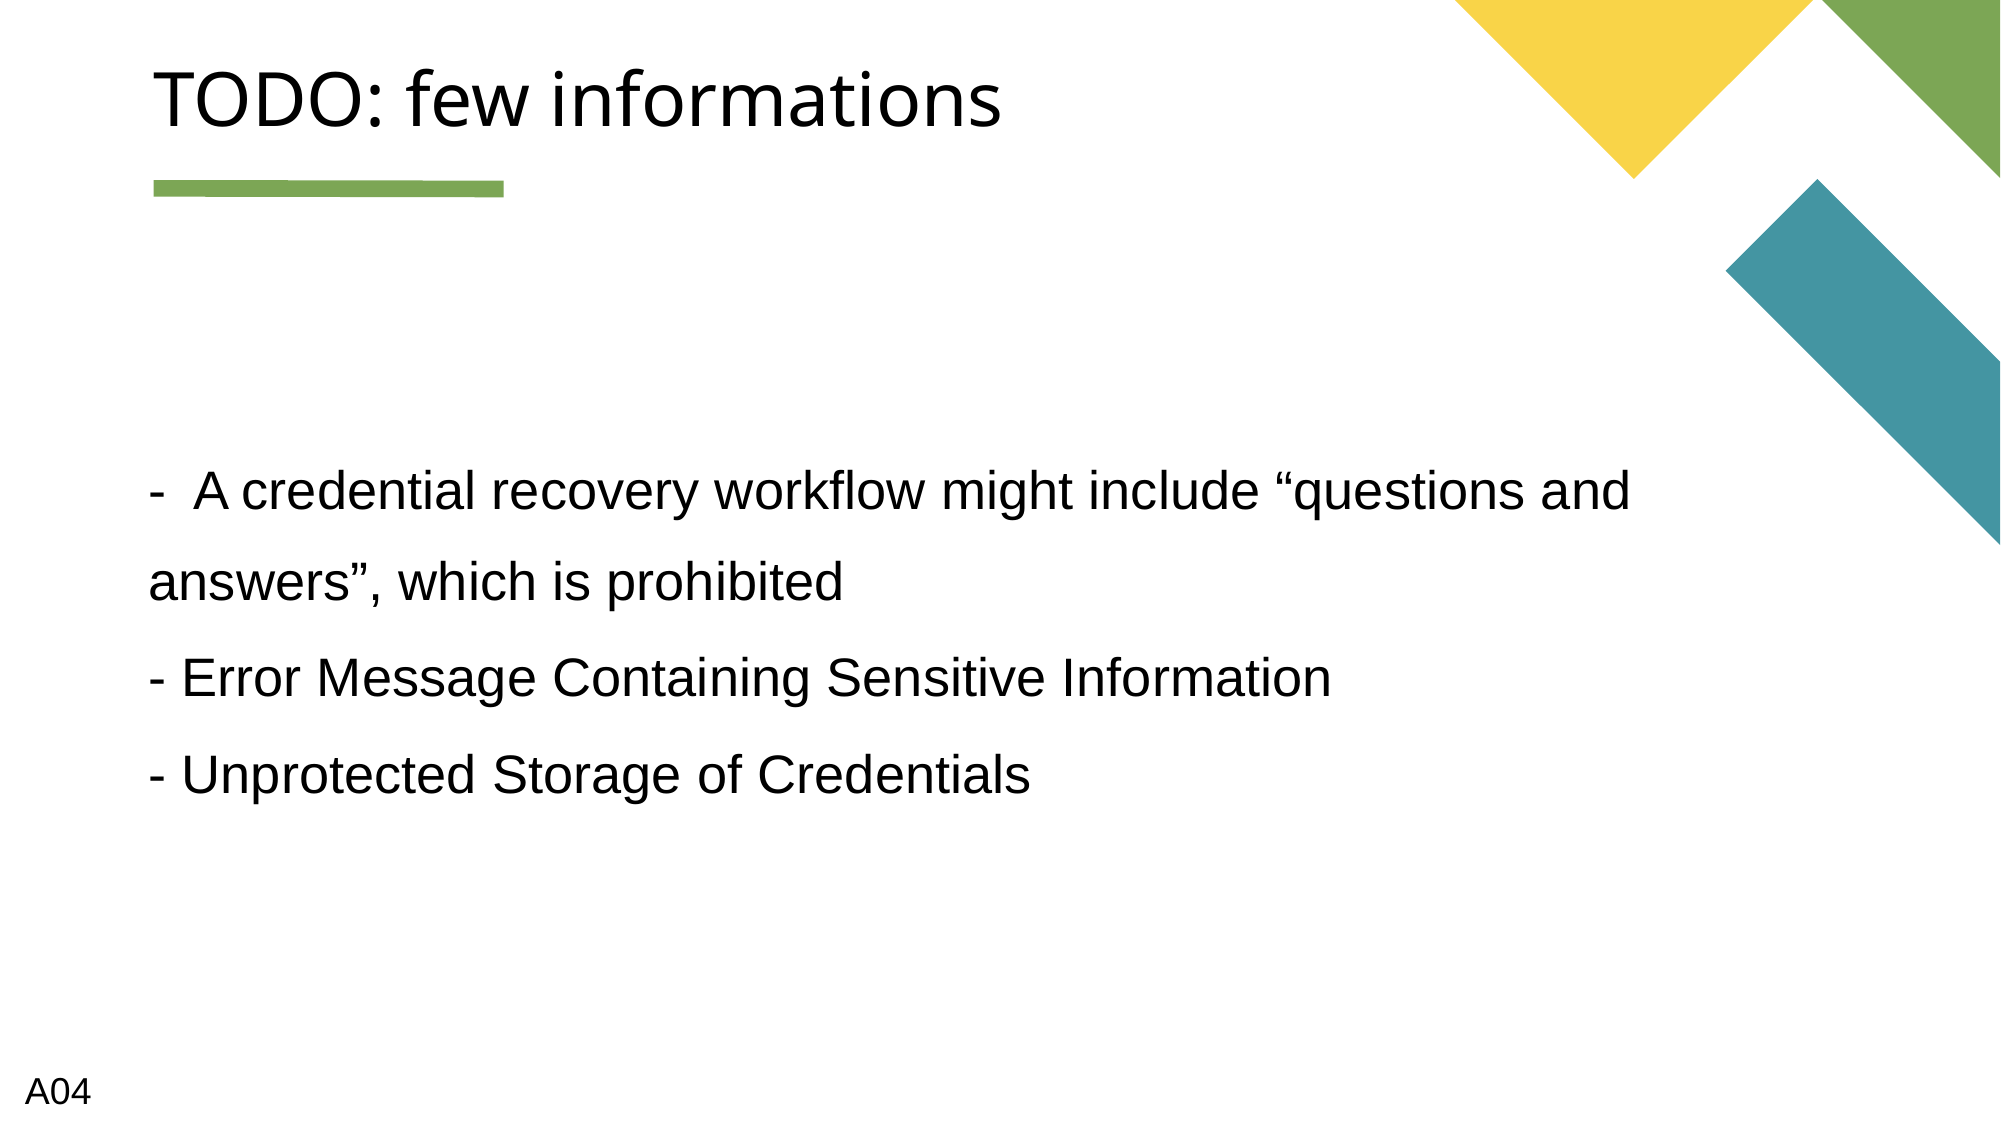

# TODO: few informations
- A credential recovery workflow might include “questions and answers”, which is prohibited
- Error Message Containing Sensitive Information
- Unprotected Storage of Credentials
A04